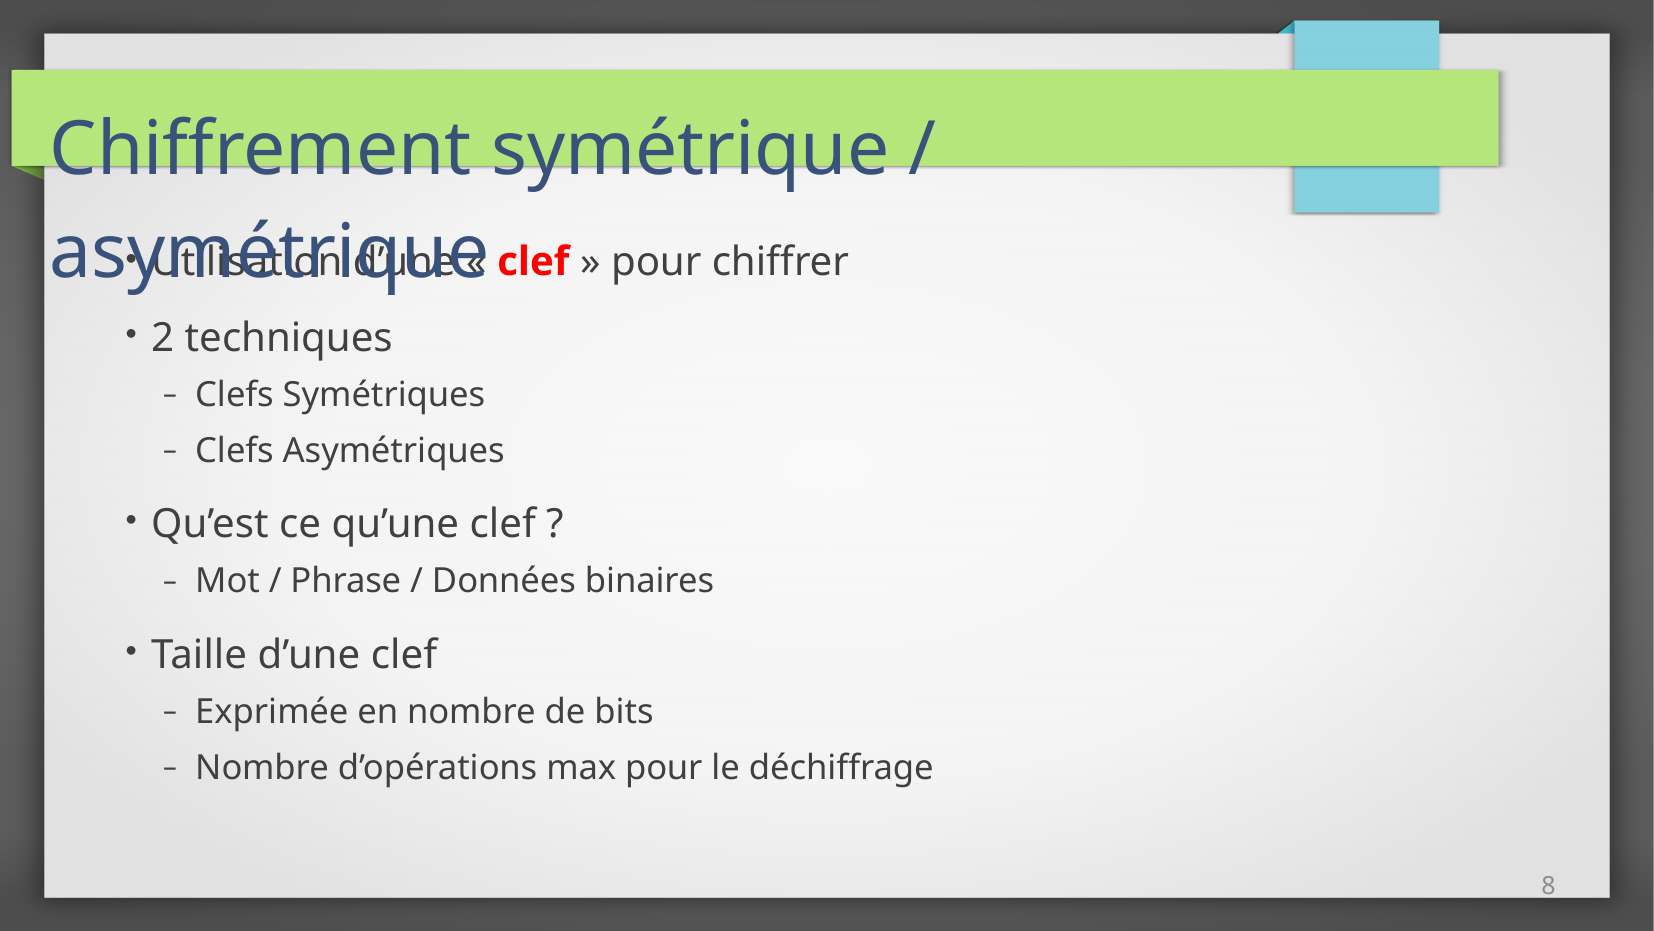

Chiffrement symétrique / asymétrique
Utilisation d’une « clef » pour chiffrer
2 techniques
Clefs Symétriques
Clefs Asymétriques
Qu’est ce qu’une clef ?
Mot / Phrase / Données binaires
Taille d’une clef
Exprimée en nombre de bits
Nombre d’opérations max pour le déchiffrage
8